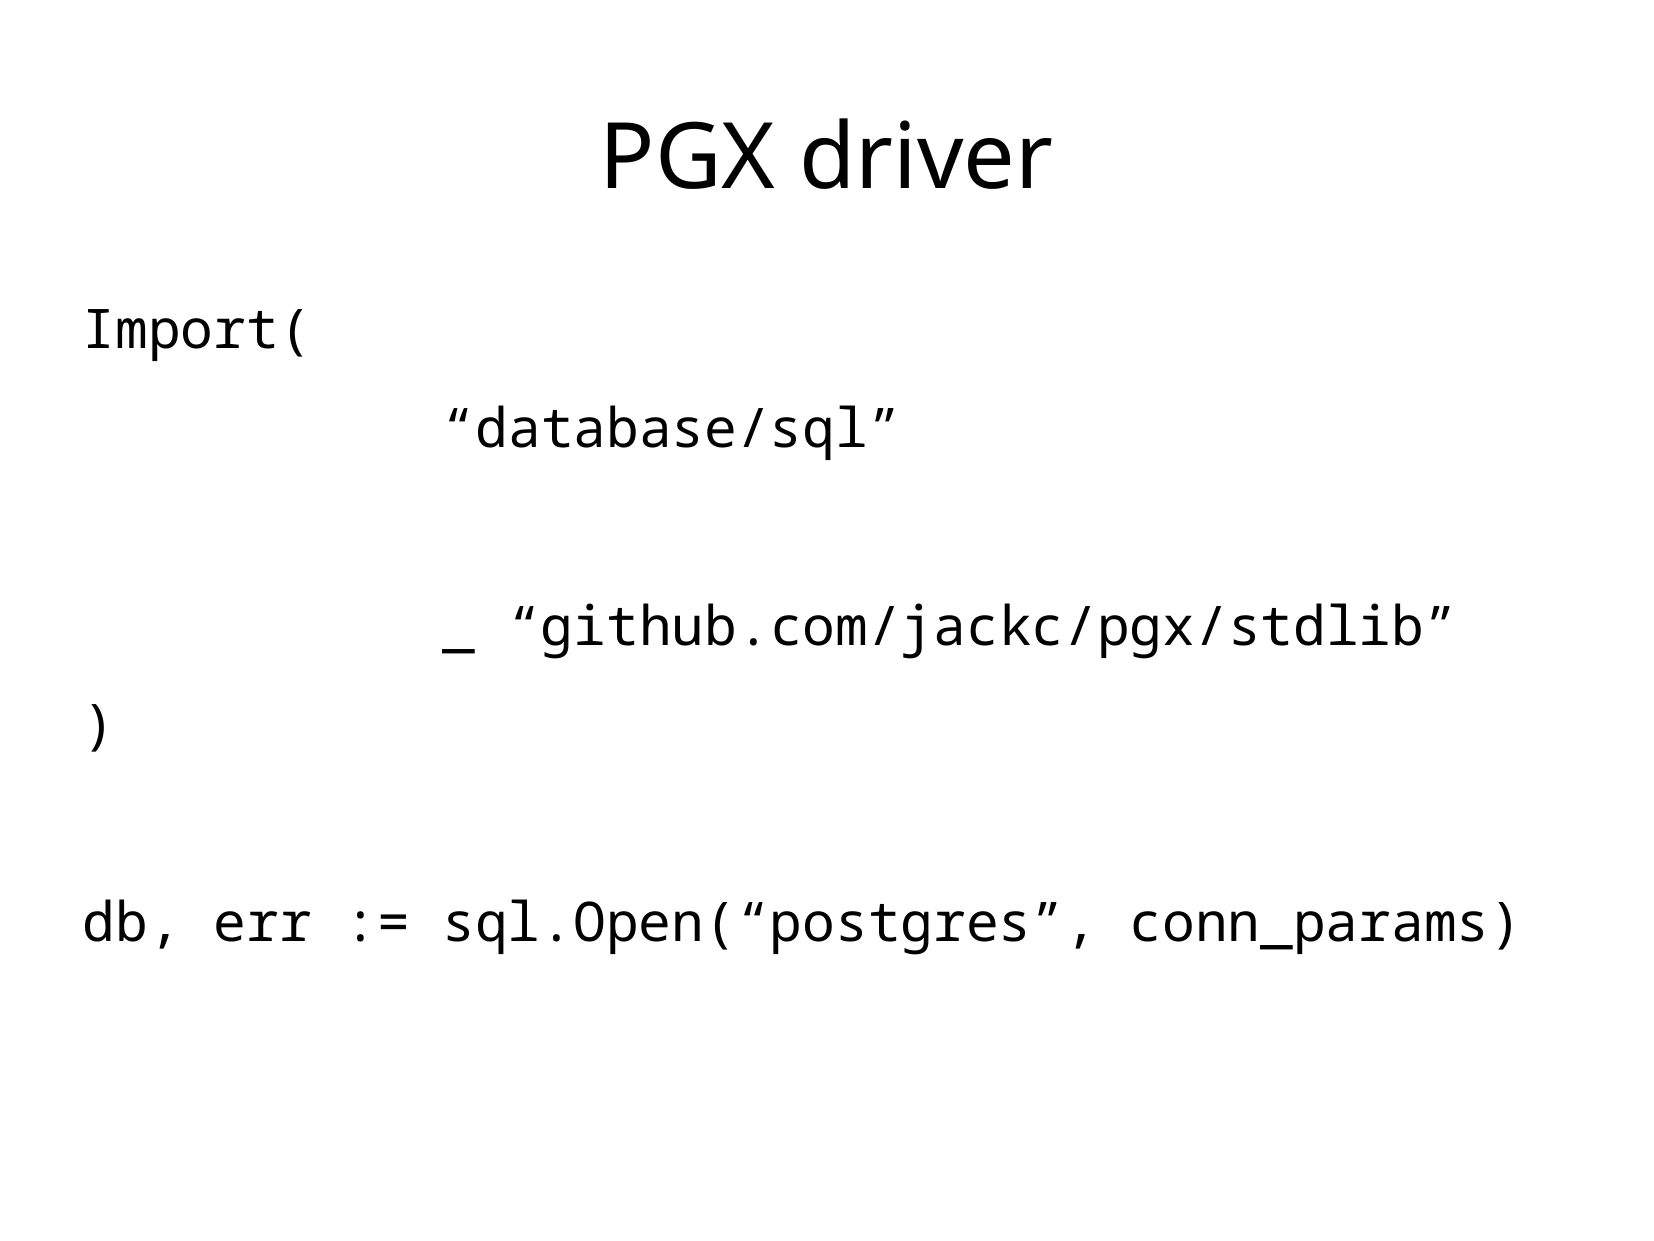

# PGX driver
Import(
 “database/sql”
 _ “github.com/jackc/pgx/stdlib”
)
db, err := sql.Open(“postgres”, conn_params)